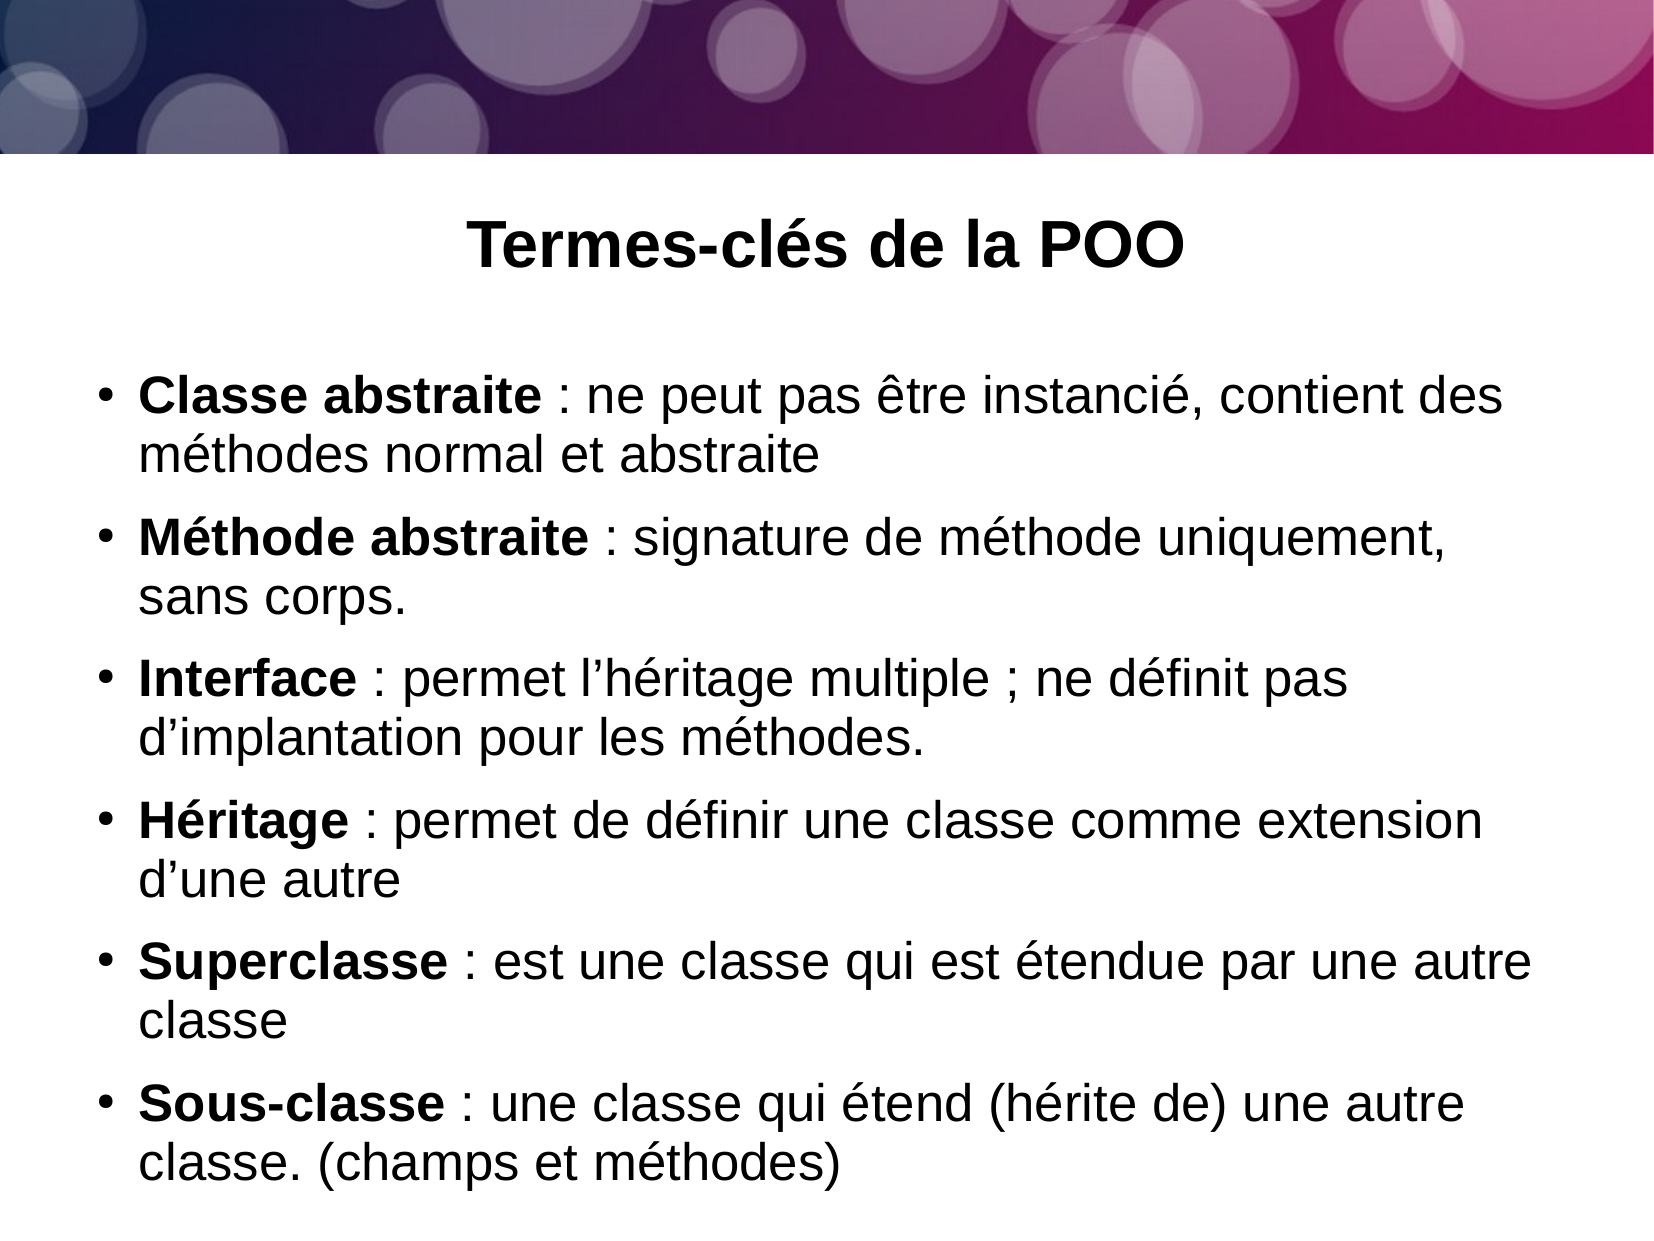

# Termes-clés de la POO
Classe abstraite : ne peut pas être instancié, contient des méthodes normal et abstraite
Méthode abstraite : signature de méthode uniquement, sans corps.
Interface : permet l’héritage multiple ; ne définit pas d’implantation pour les méthodes.
Héritage : permet de définir une classe comme extension d’une autre
Superclasse : est une classe qui est étendue par une autre classe
Sous-classe : une classe qui étend (hérite de) une autre classe. (champs et méthodes)